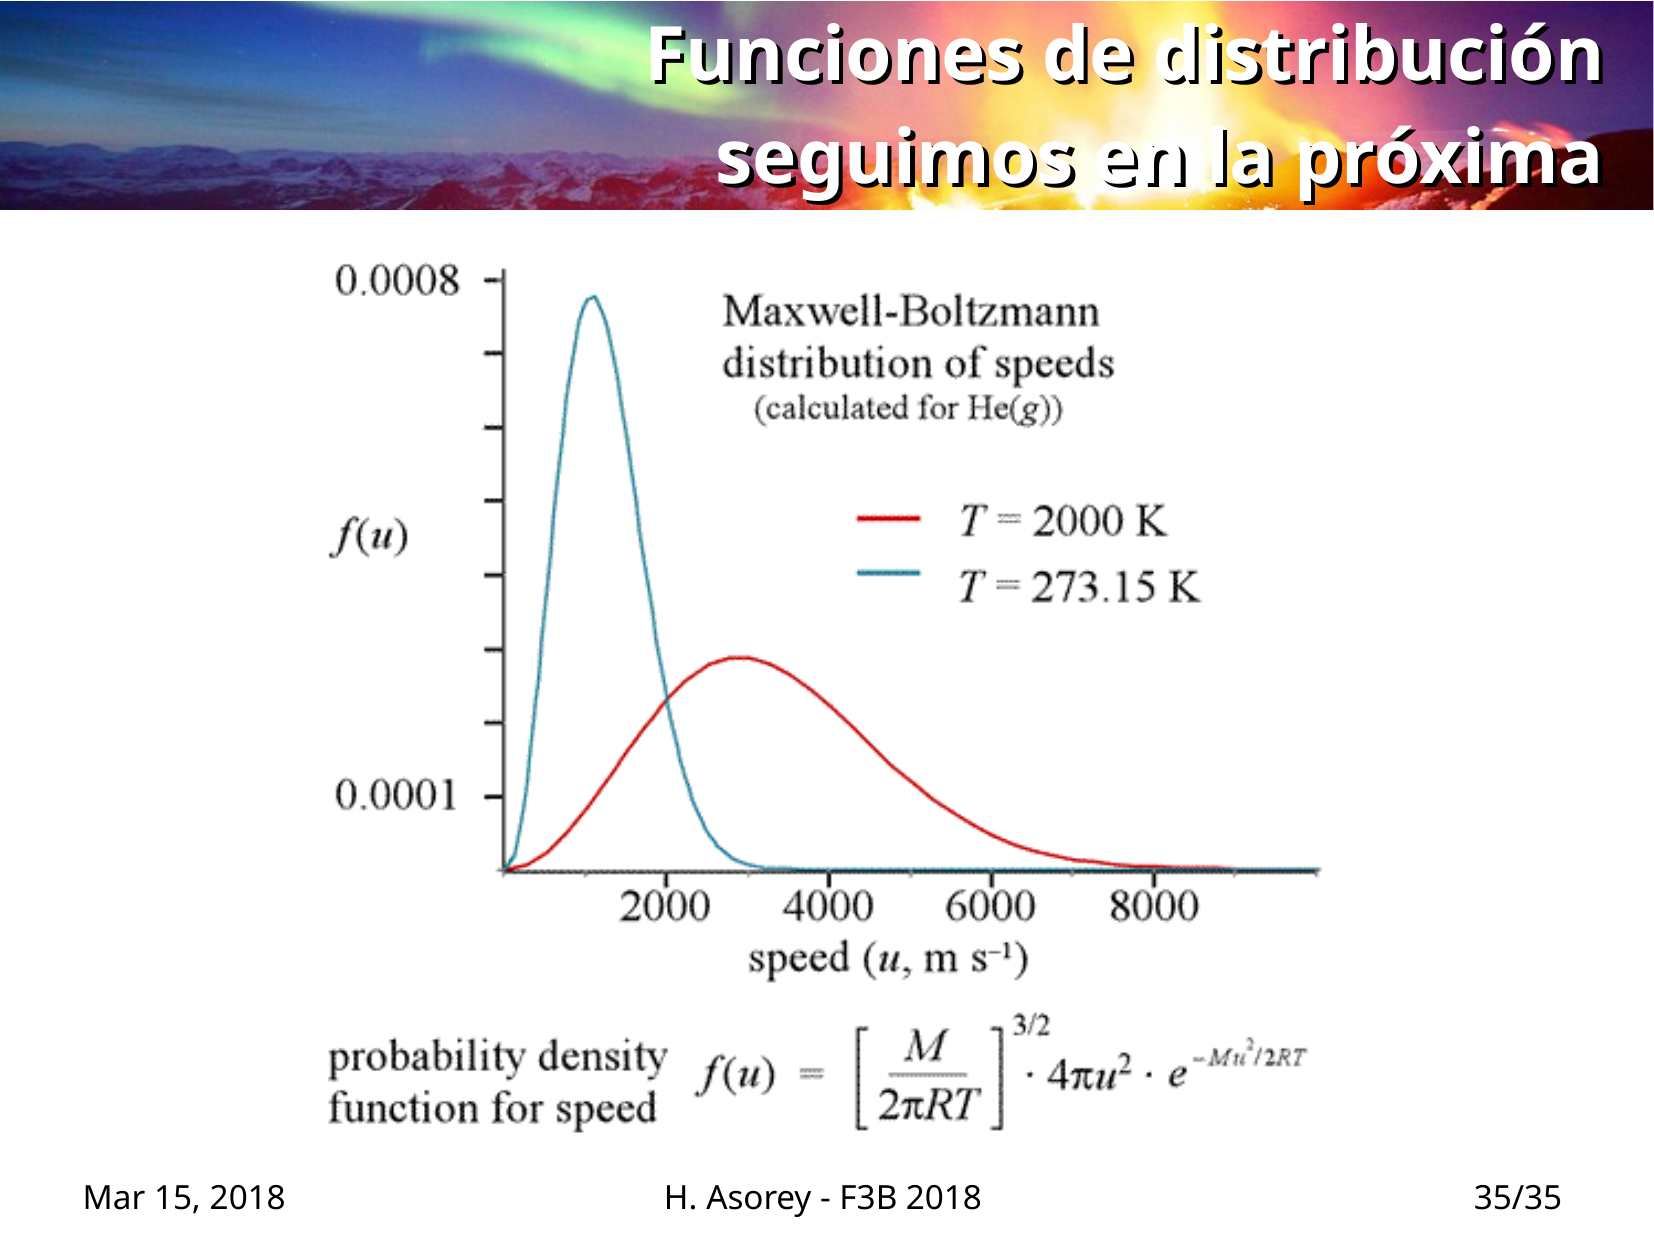

# Funciones de distribución seguimos en la próxima
Mar 15, 2018
H. Asorey - F3B 2018
35